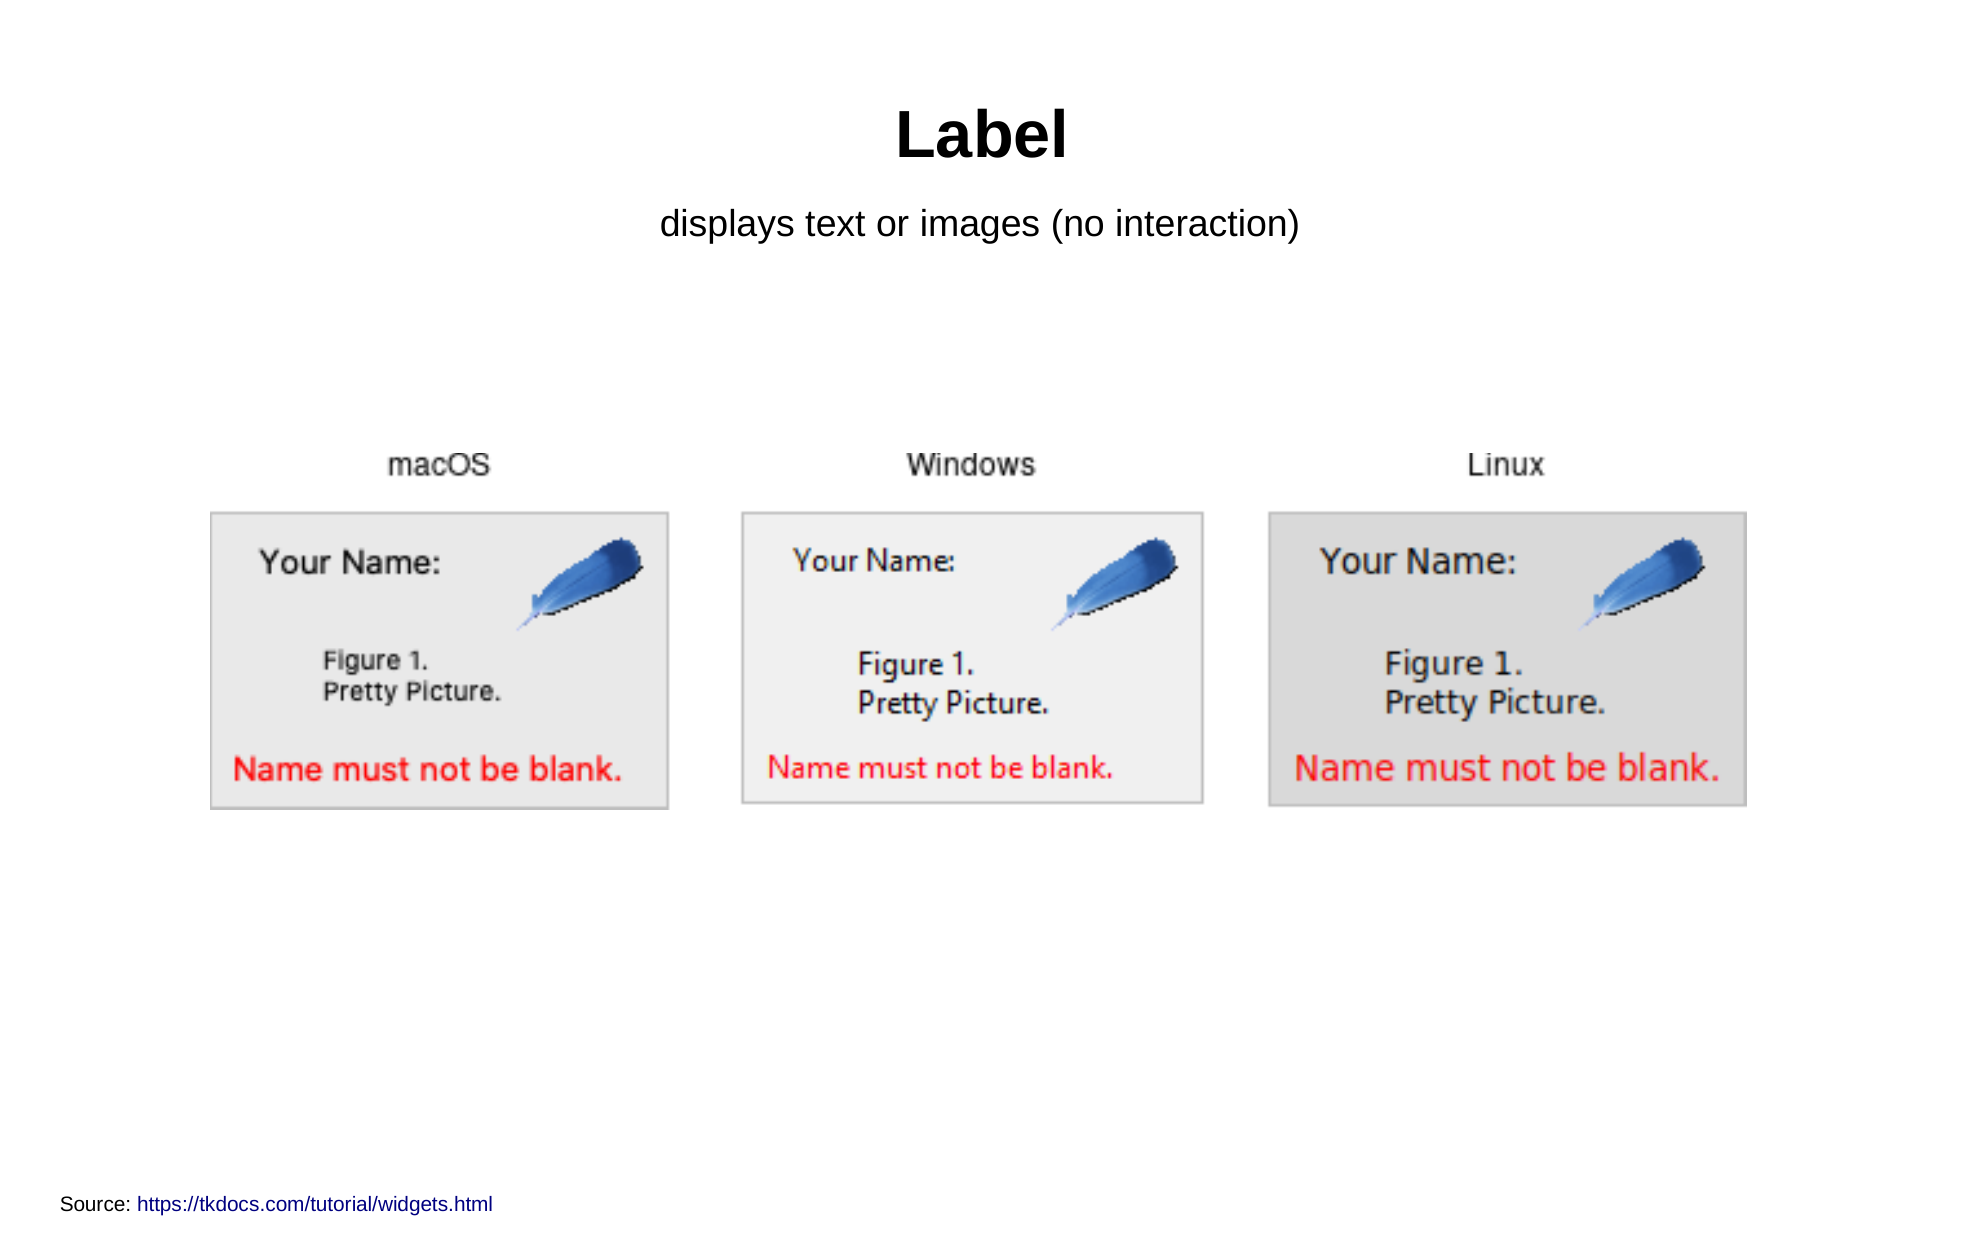

Label
 displays text or images (no interaction)
Source: https://tkdocs.com/tutorial/widgets.html